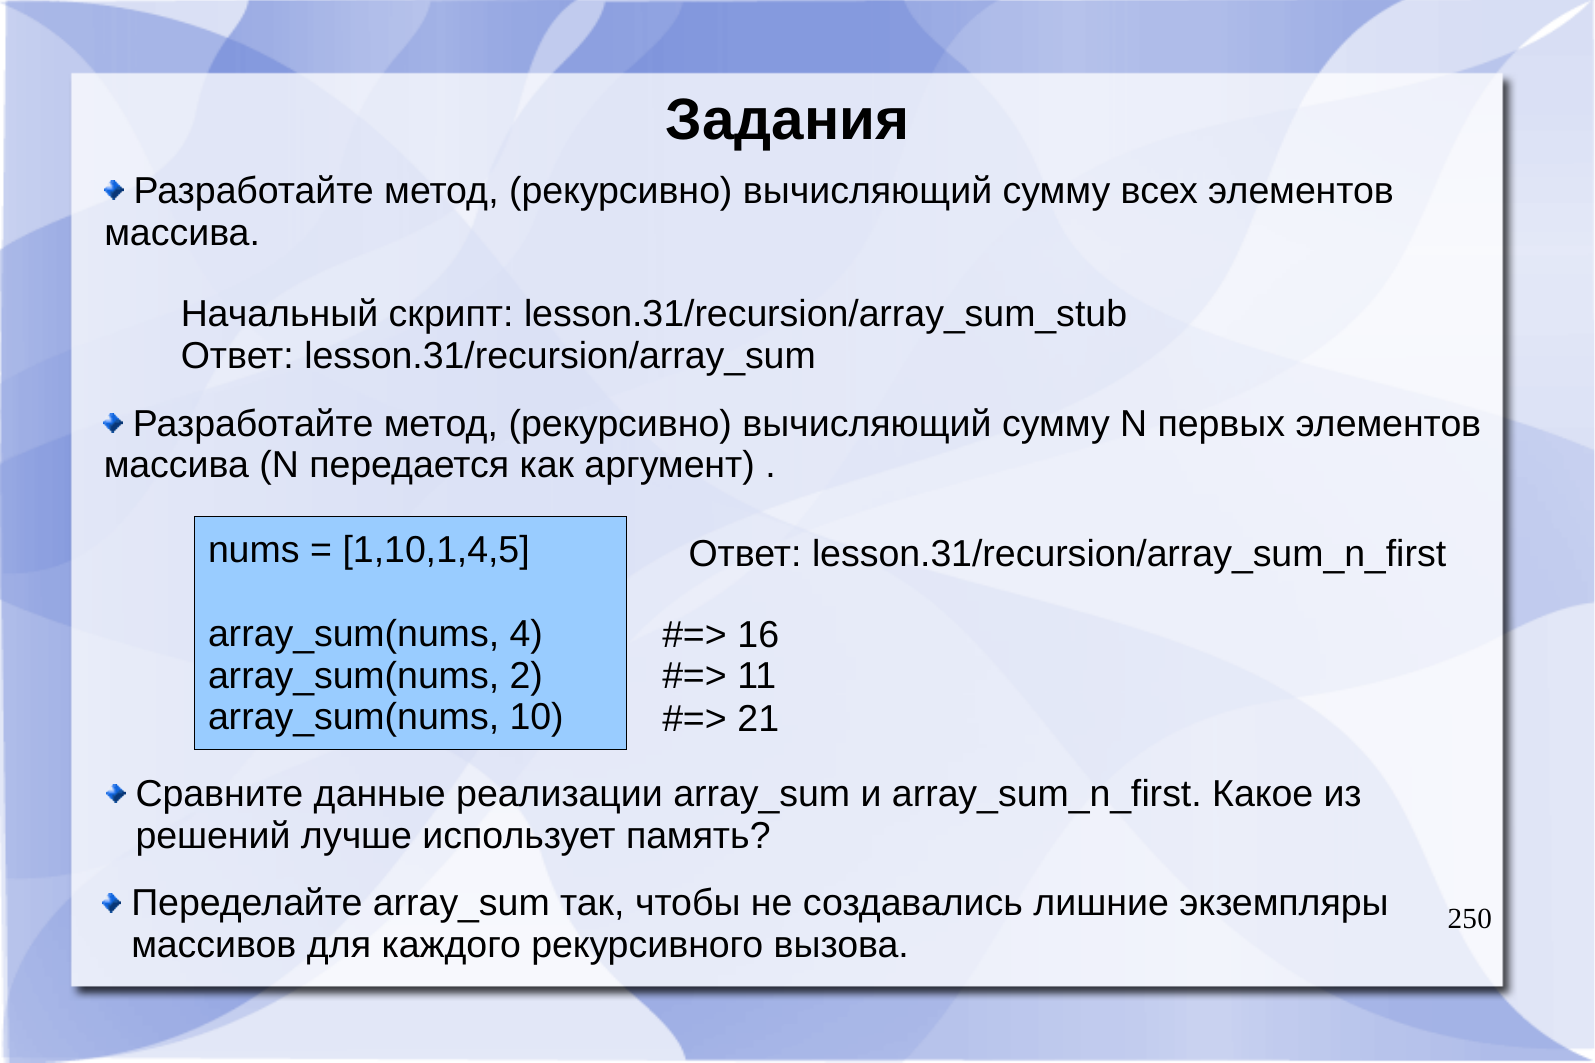

# Задания
 Разработайте метод, (рекурсивно) вычисляющий сумму всех элементов массива.
Начальный скрипт: lesson.31/recursion/array_sum_stub
Ответ: lesson.31/recursion/array_sum
 Разработайте метод, (рекурсивно) вычисляющий сумму N первых элементов массива (N передается как аргумент) .
nums = [1,10,1,4,5]
array_sum(nums, 4)
array_sum(nums, 2)
array_sum(nums, 10)
Ответ: lesson.31/recursion/array_sum_n_first
#=> 16
#=> 11
#=> 21
 Сравните данные реализации array_sum и array_sum_n_first. Какое из
 решений лучше использует память?
 Переделайте array_sum так, чтобы не создавались лишние экземпляры
 массивов для каждого рекурсивного вызова.
250